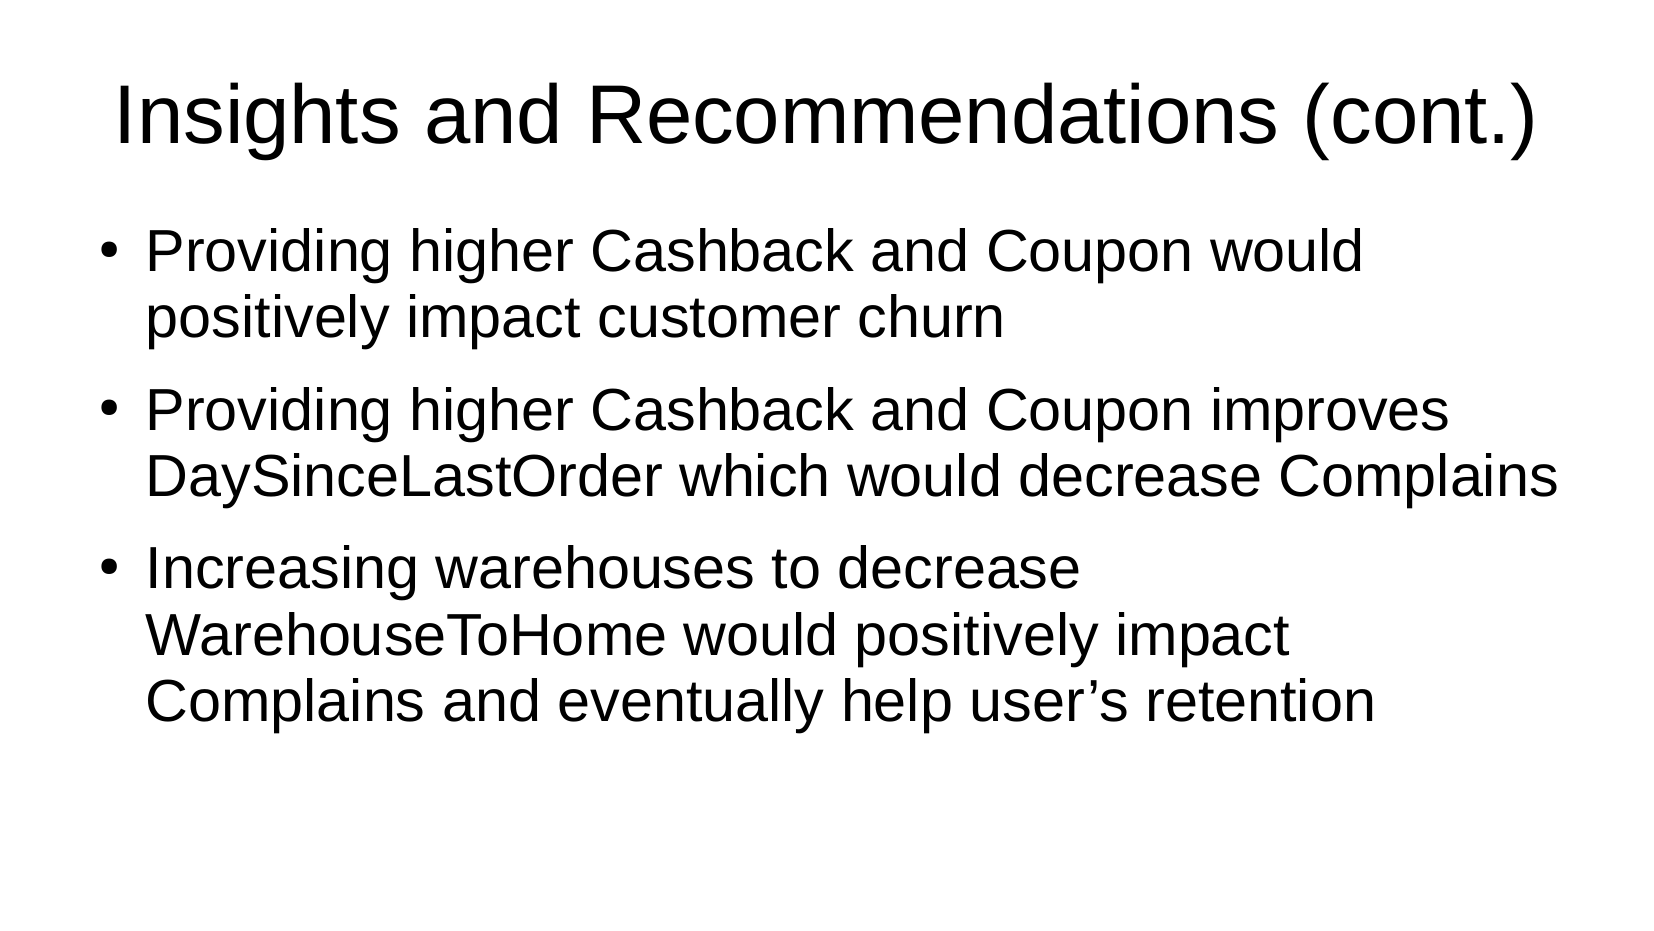

# Insights and Recommendations (cont.)
Providing higher Cashback and Coupon would positively impact customer churn
Providing higher Cashback and Coupon improves DaySinceLastOrder which would decrease Complains
Increasing warehouses to decrease WarehouseToHome would positively impact Complains and eventually help user’s retention